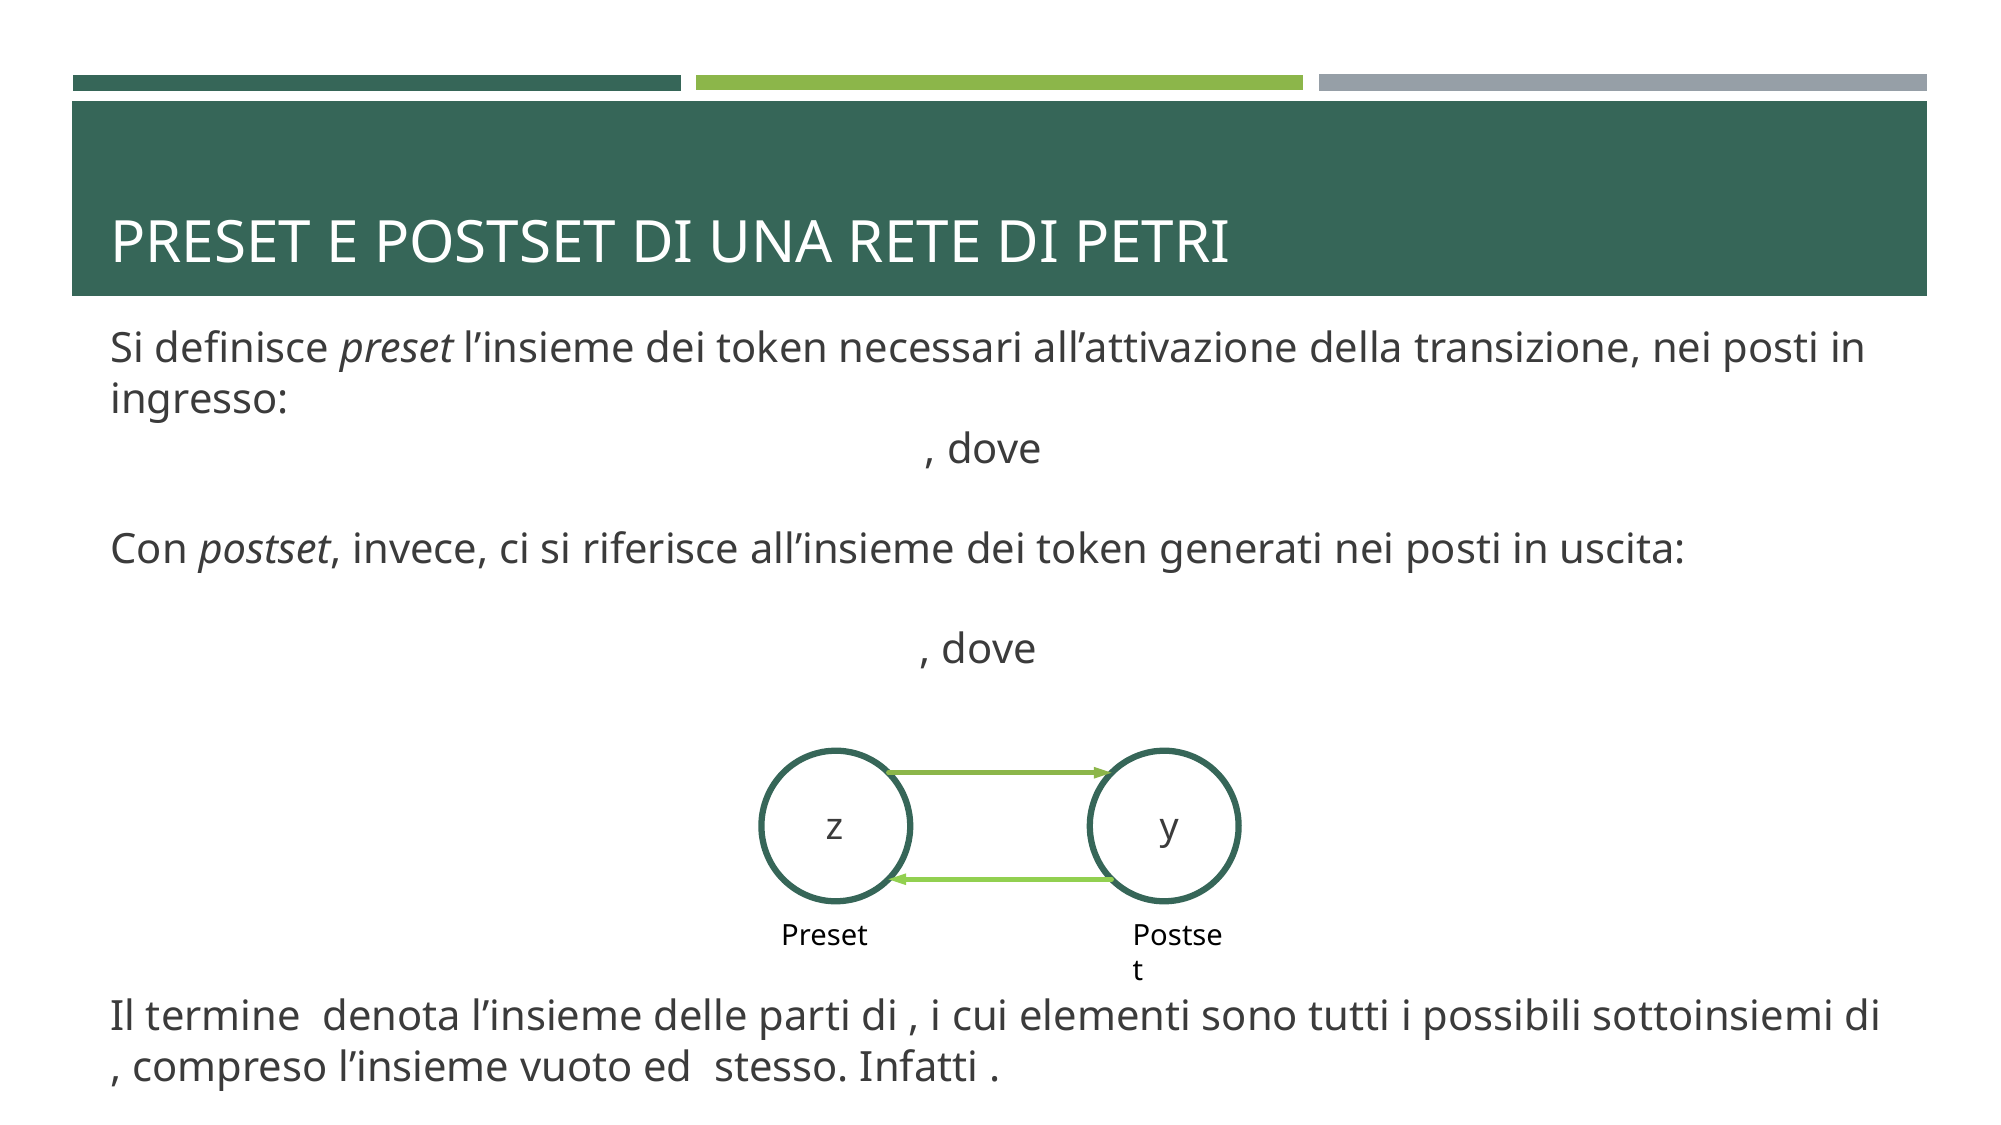

# Preset e postset di una rete di petri
Si definisce preset l’insieme dei token necessari all’attivazione della transizione, nei posti in ingresso:
, dove
Con postset, invece, ci si riferisce all’insieme dei token generati nei posti in uscita:
, dove
z
y
Preset
Postset
Il termine denota l’insieme delle parti di , i cui elementi sono tutti i possibili sottoinsiemi di , compreso l’insieme vuoto ed stesso. Infatti .